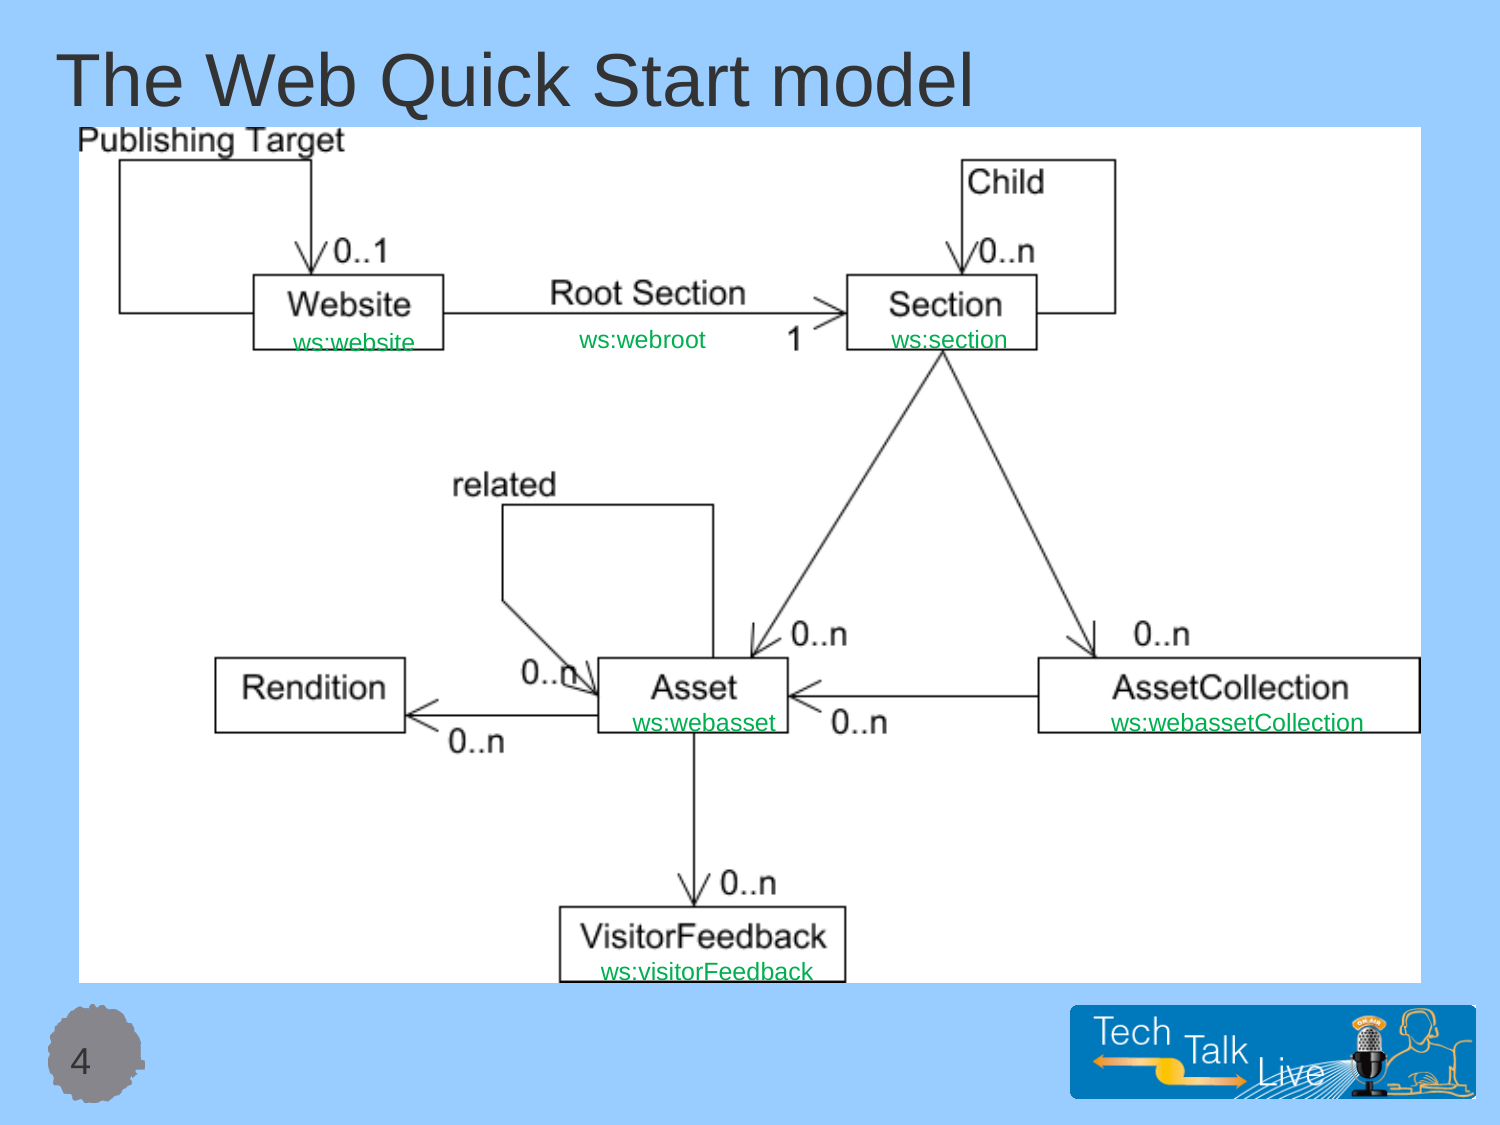

# The Web Quick Start model
ws:webroot
ws:section
ws:website
ws:webasset
ws:webassetCollection
ws:visitorFeedback